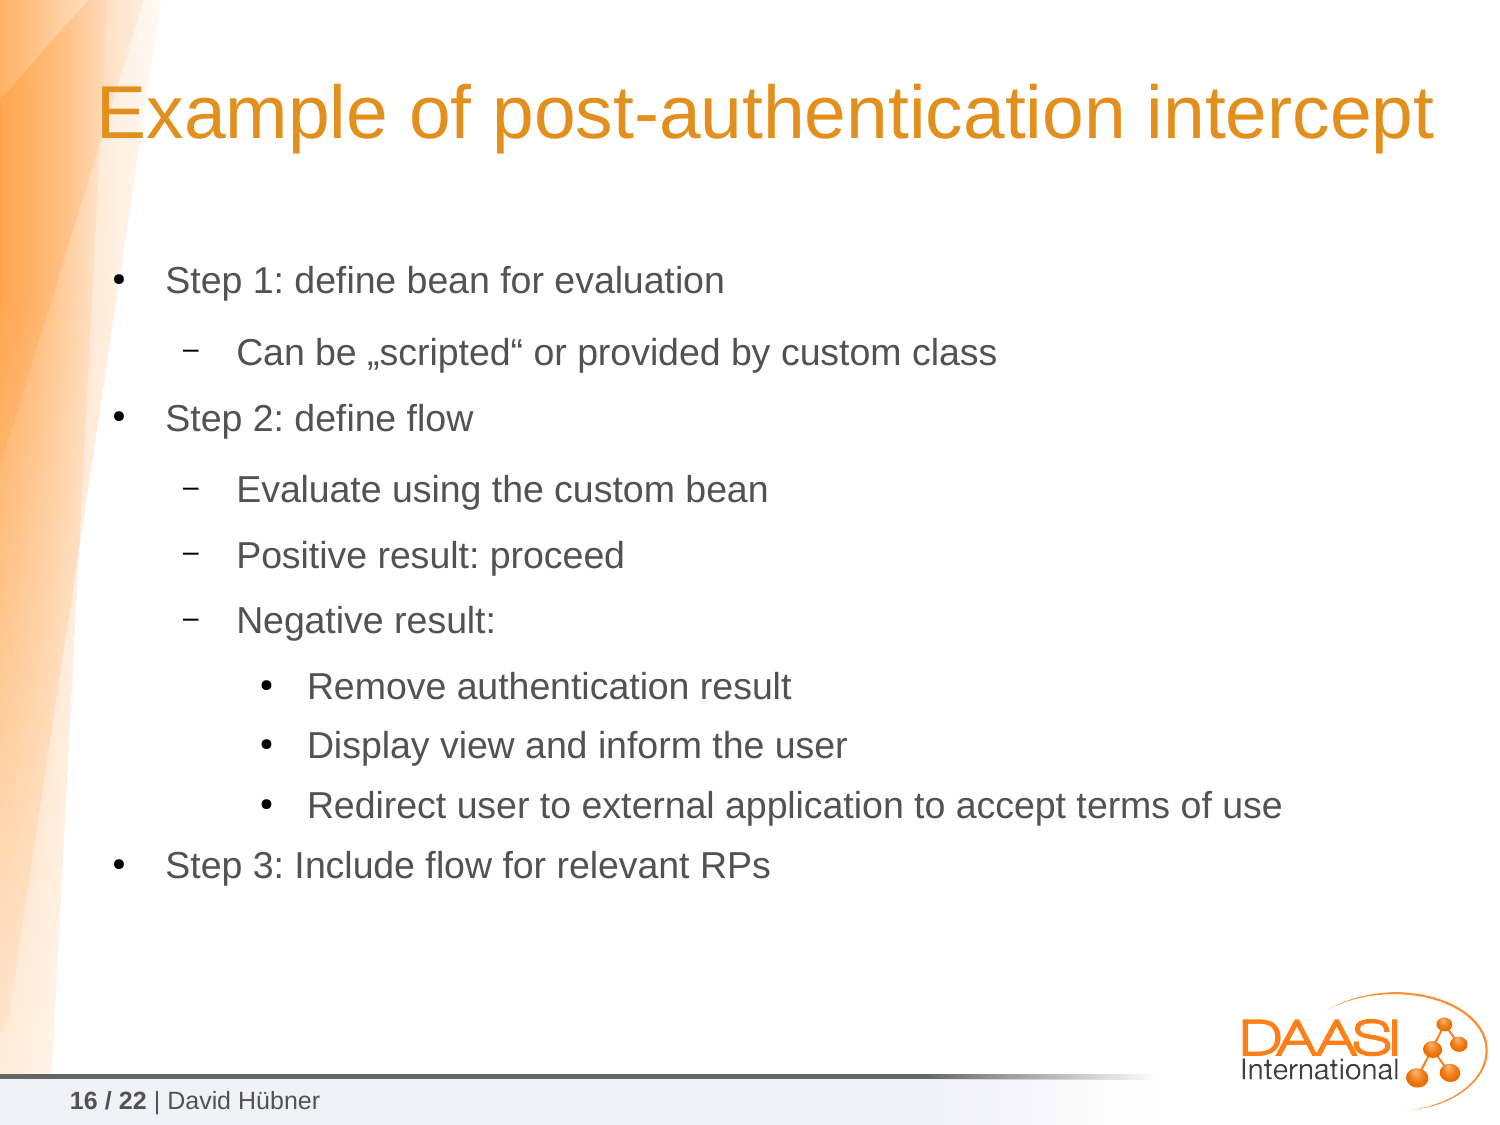

# Example of post-authentication intercept
Step 1: define bean for evaluation
Can be „scripted“ or provided by custom class
Step 2: define flow
Evaluate using the custom bean
Positive result: proceed
Negative result:
Remove authentication result
Display view and inform the user
Redirect user to external application to accept terms of use
Step 3: Include flow for relevant RPs